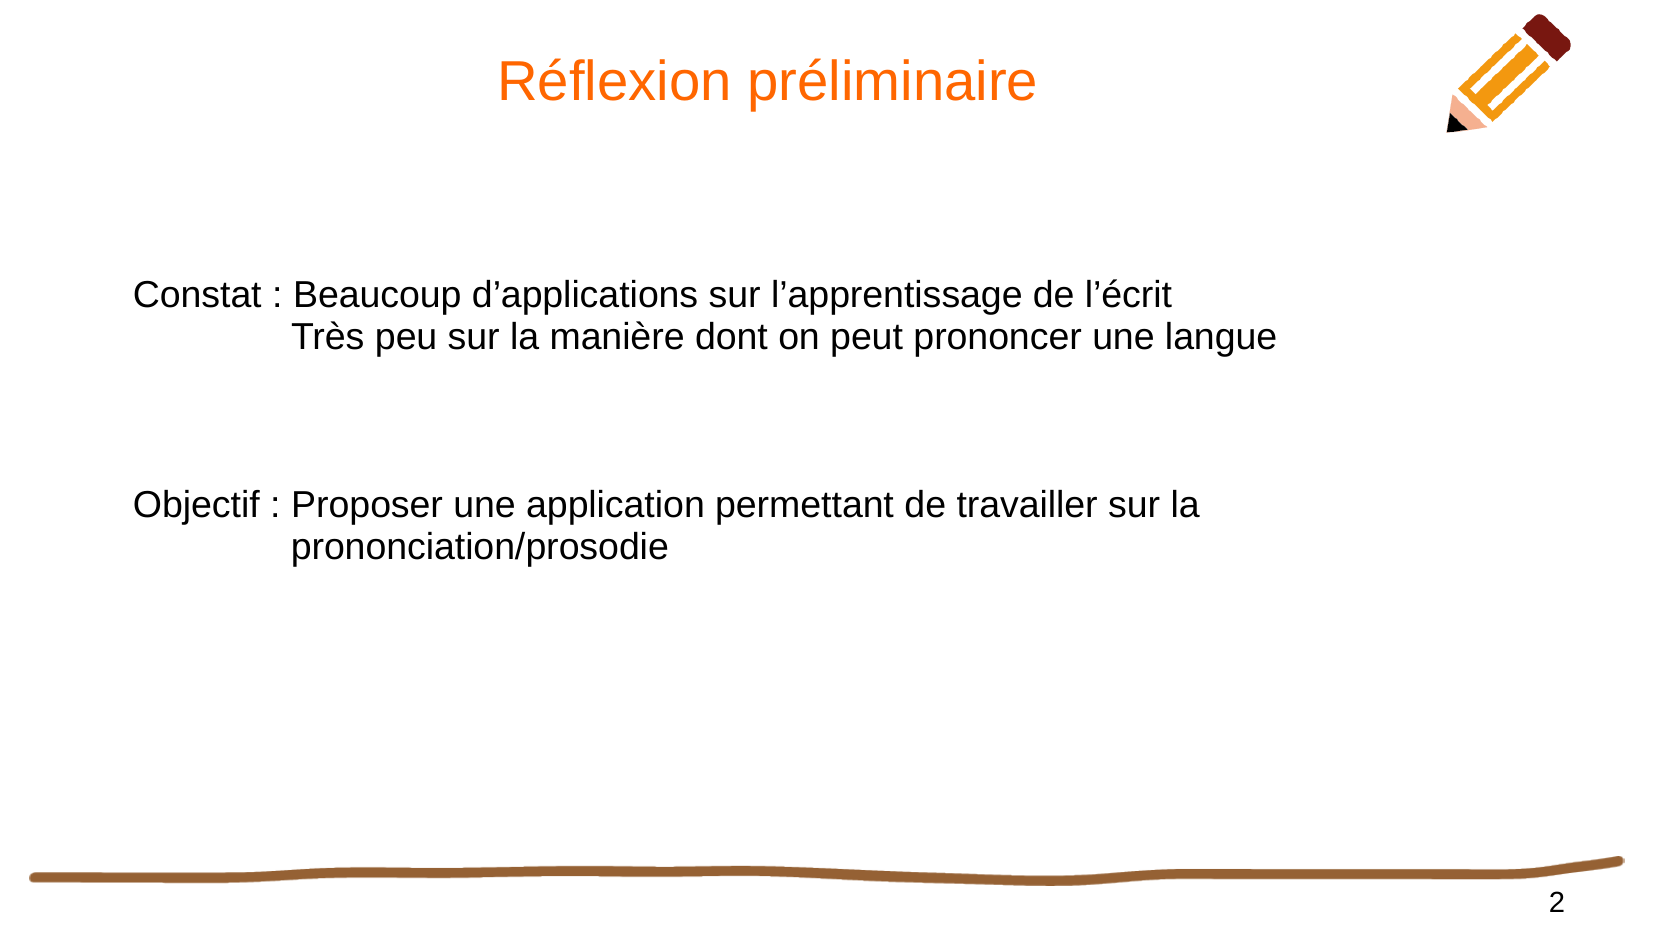

# Réflexion préliminaire
Constat : Beaucoup d’applications sur l’apprentissage de l’écrit
		 Très peu sur la manière dont on peut prononcer une langue
Objectif : Proposer une application permettant de travailler sur la 			 prononciation/prosodie
2